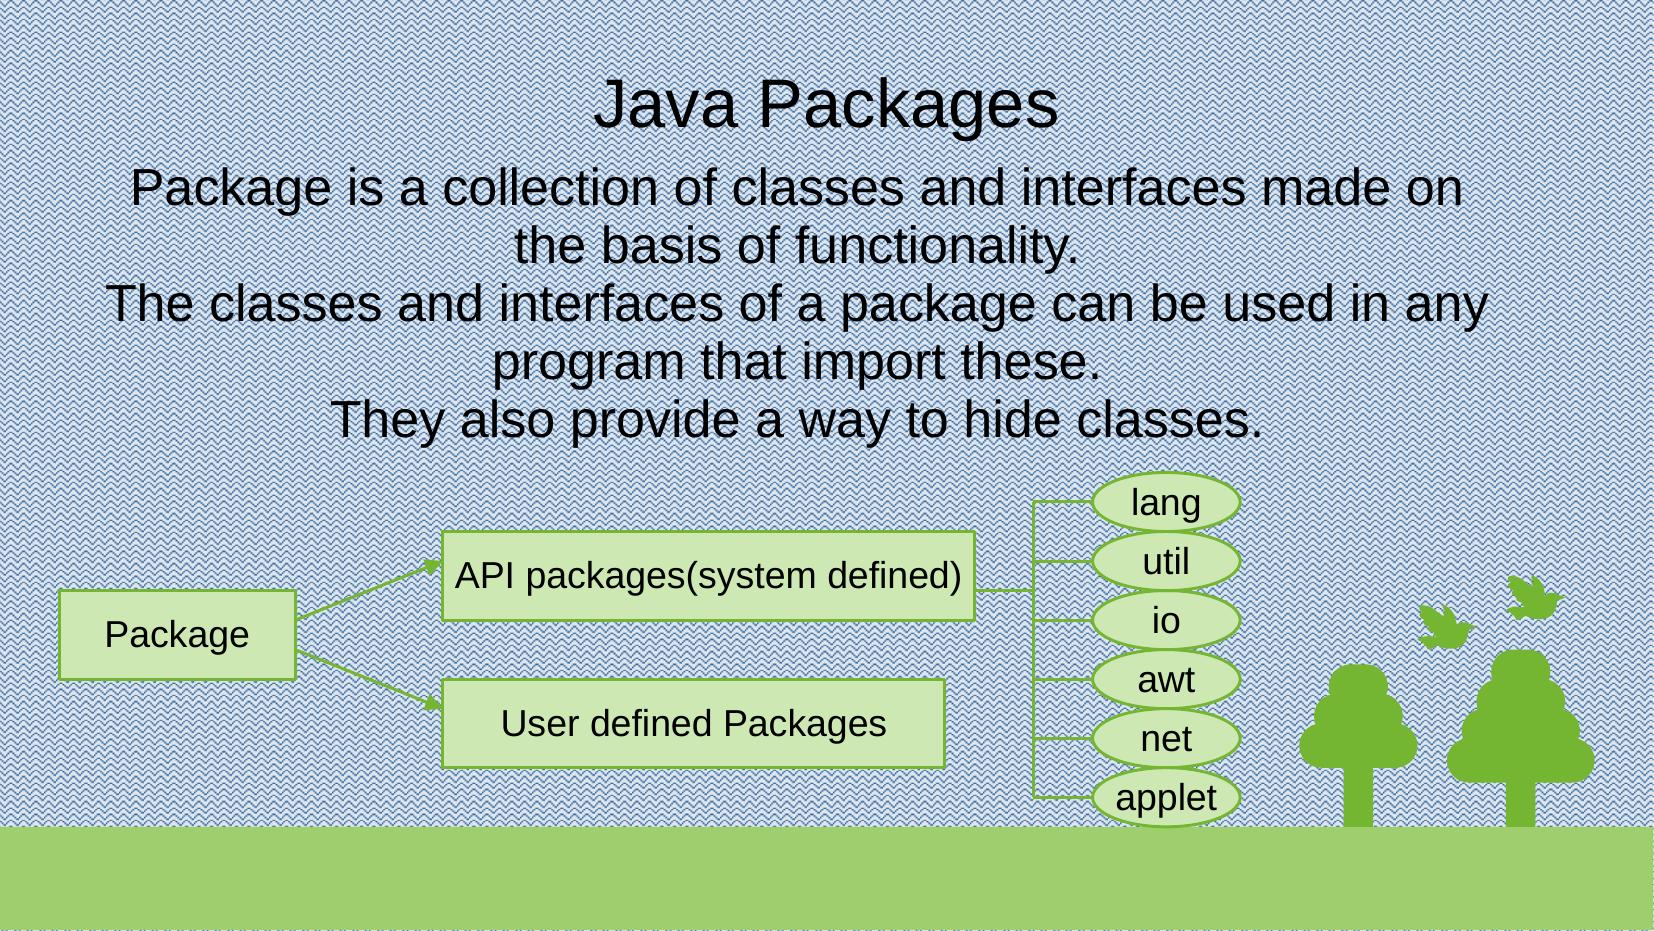

# Java Packages
Package is a collection of classes and interfaces made on the basis of functionality.
The classes and interfaces of a package can be used in any program that import these.
They also provide a way to hide classes.
lang
API packages(system defined)
util
Package
io
awt
User defined Packages
net
applet